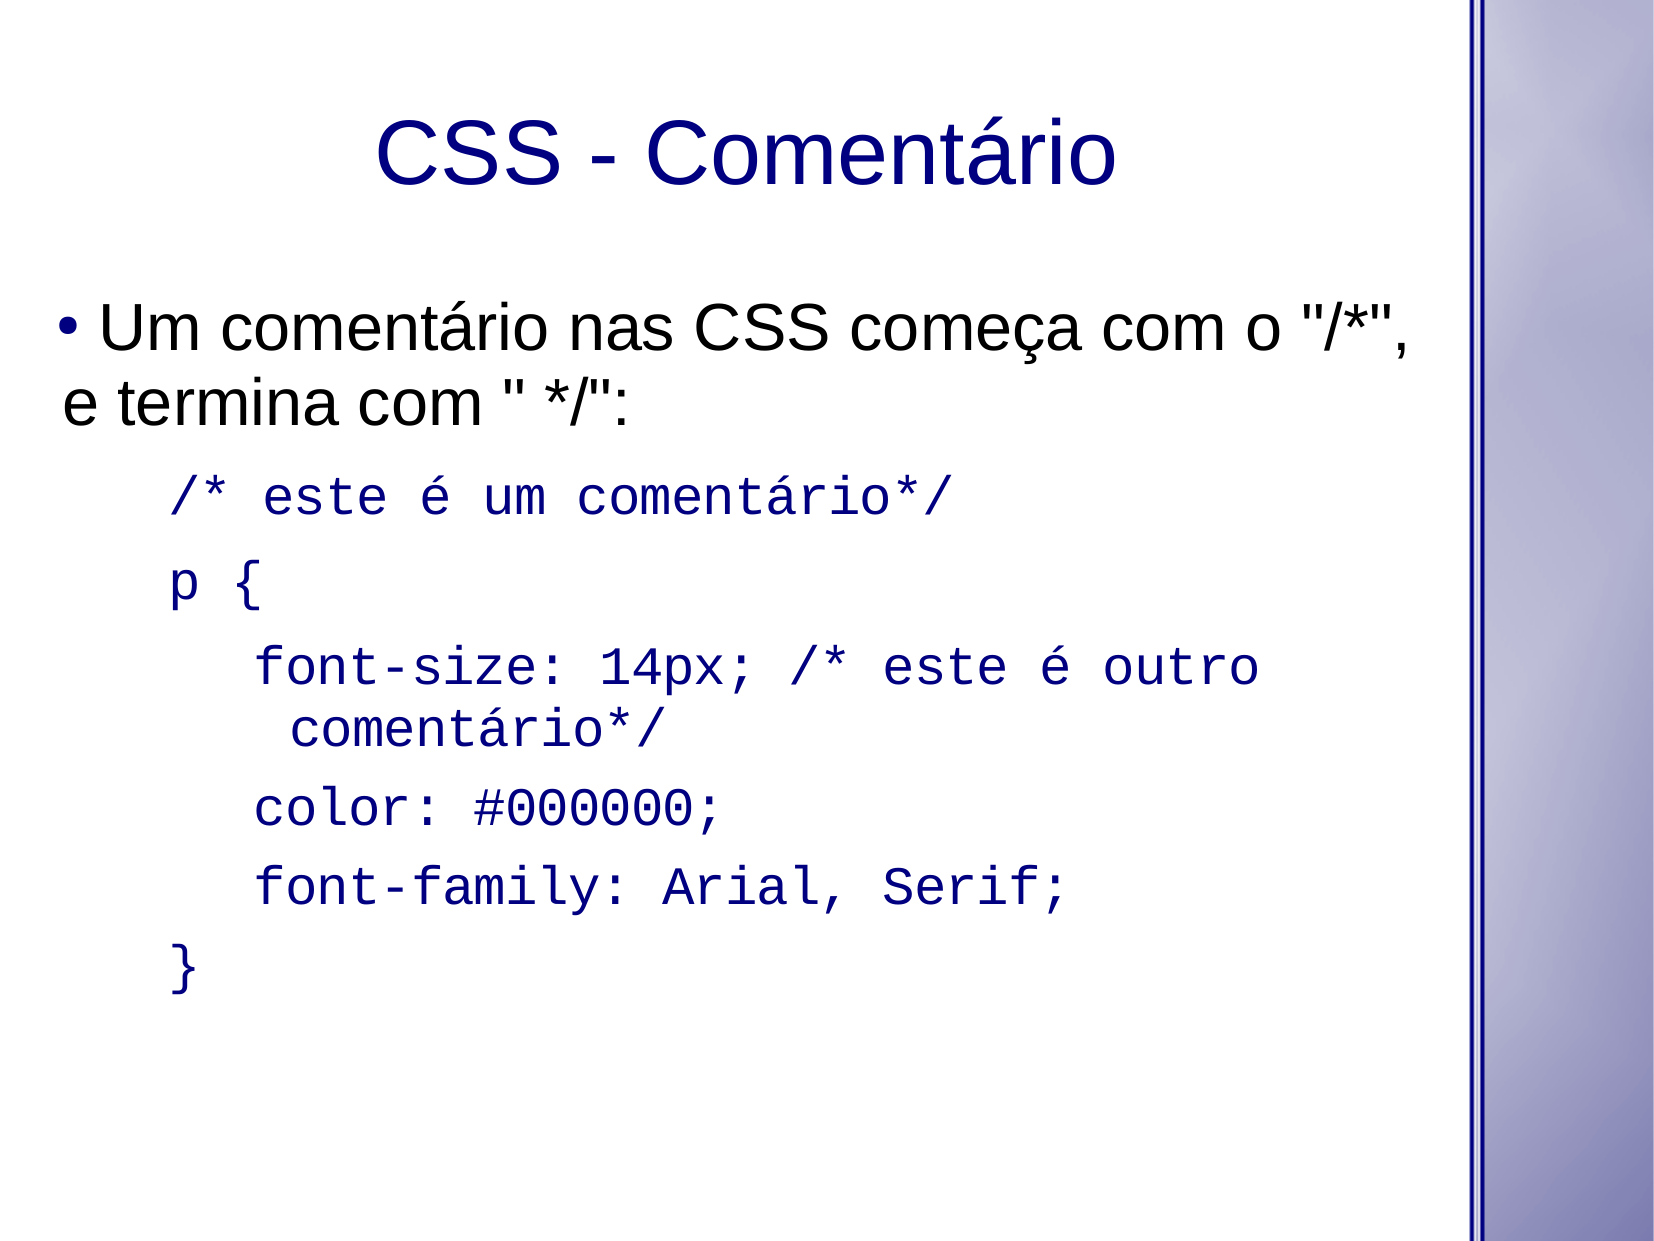

# CSS - Comentário
 Um comentário nas CSS começa com o "/*", e termina com " */":
/* este é um comentário*/
p {
font-size: 14px; /* este é outro comentário*/
color: #000000;
font-family: Arial, Serif;
}